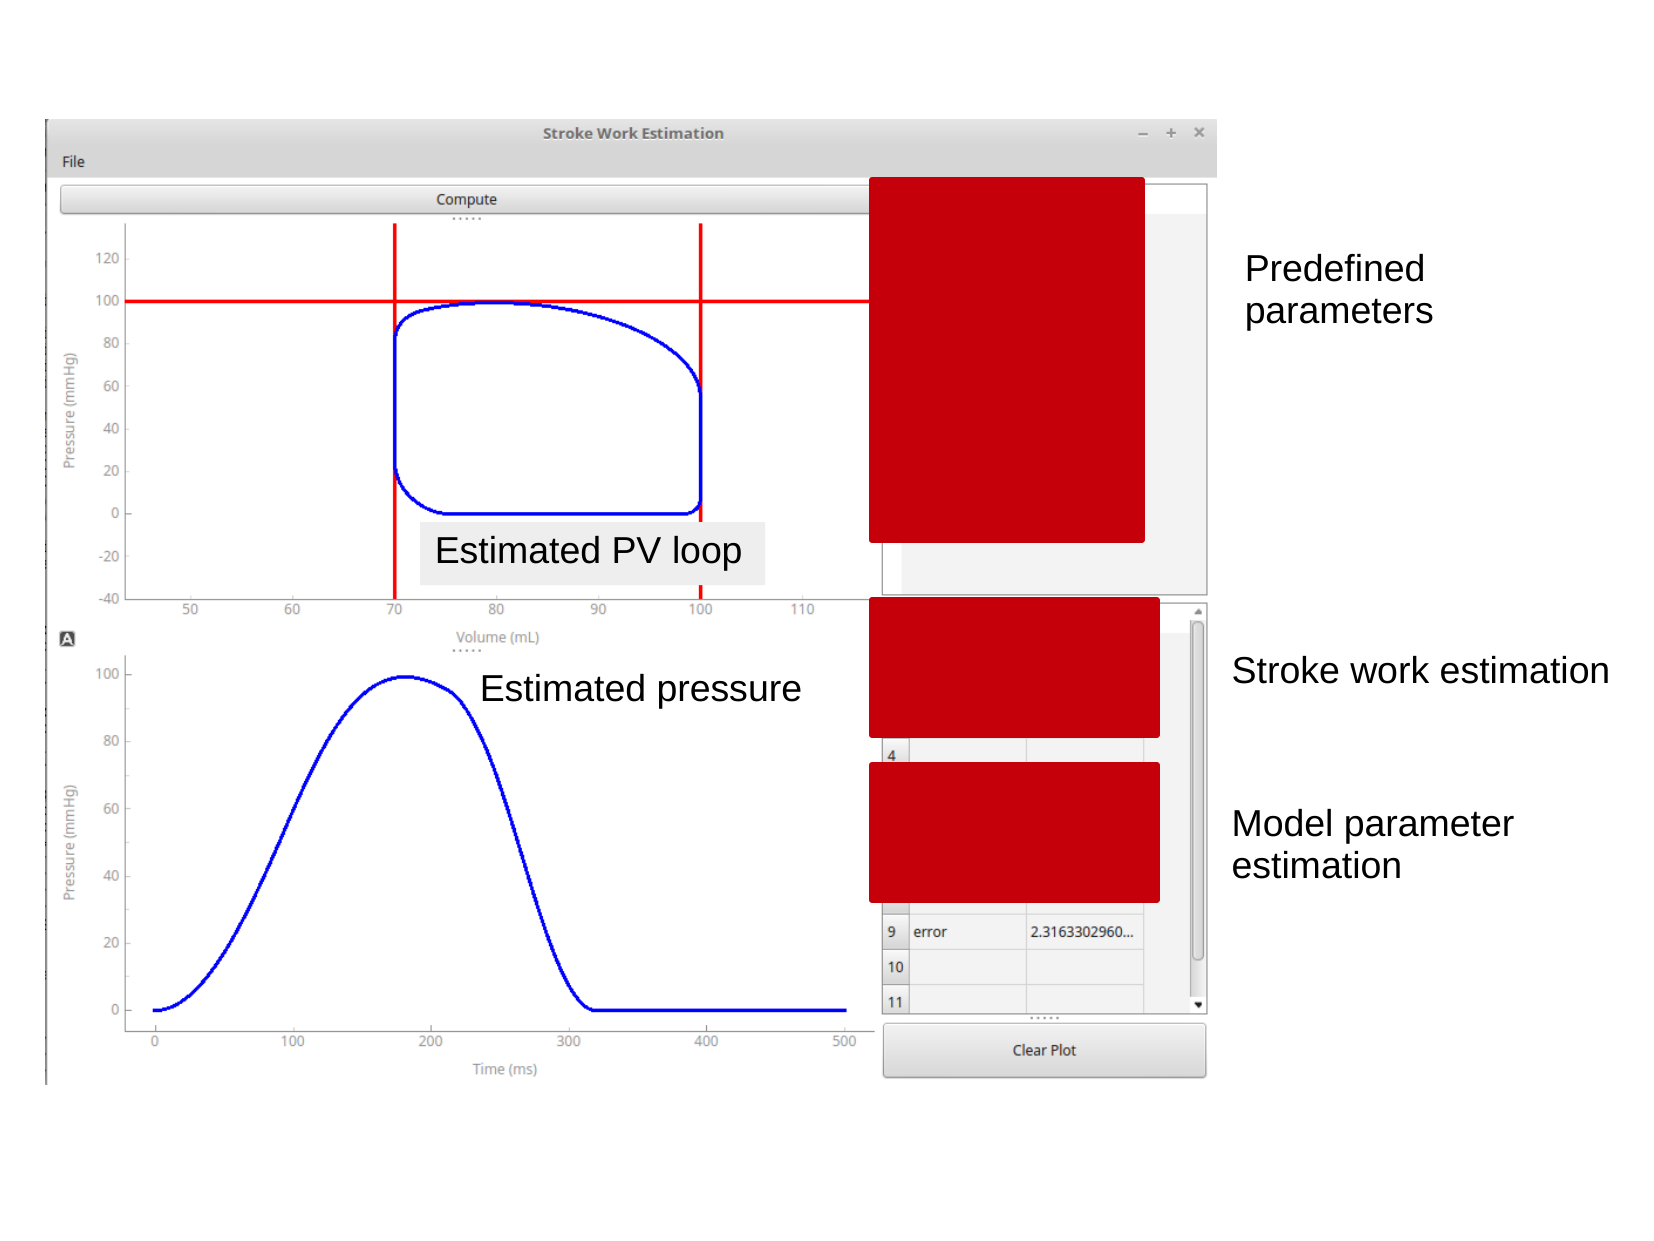

Predefined
parameters
Estimated PV loop
Stroke work estimation
Estimated pressure
Model parameter
estimation